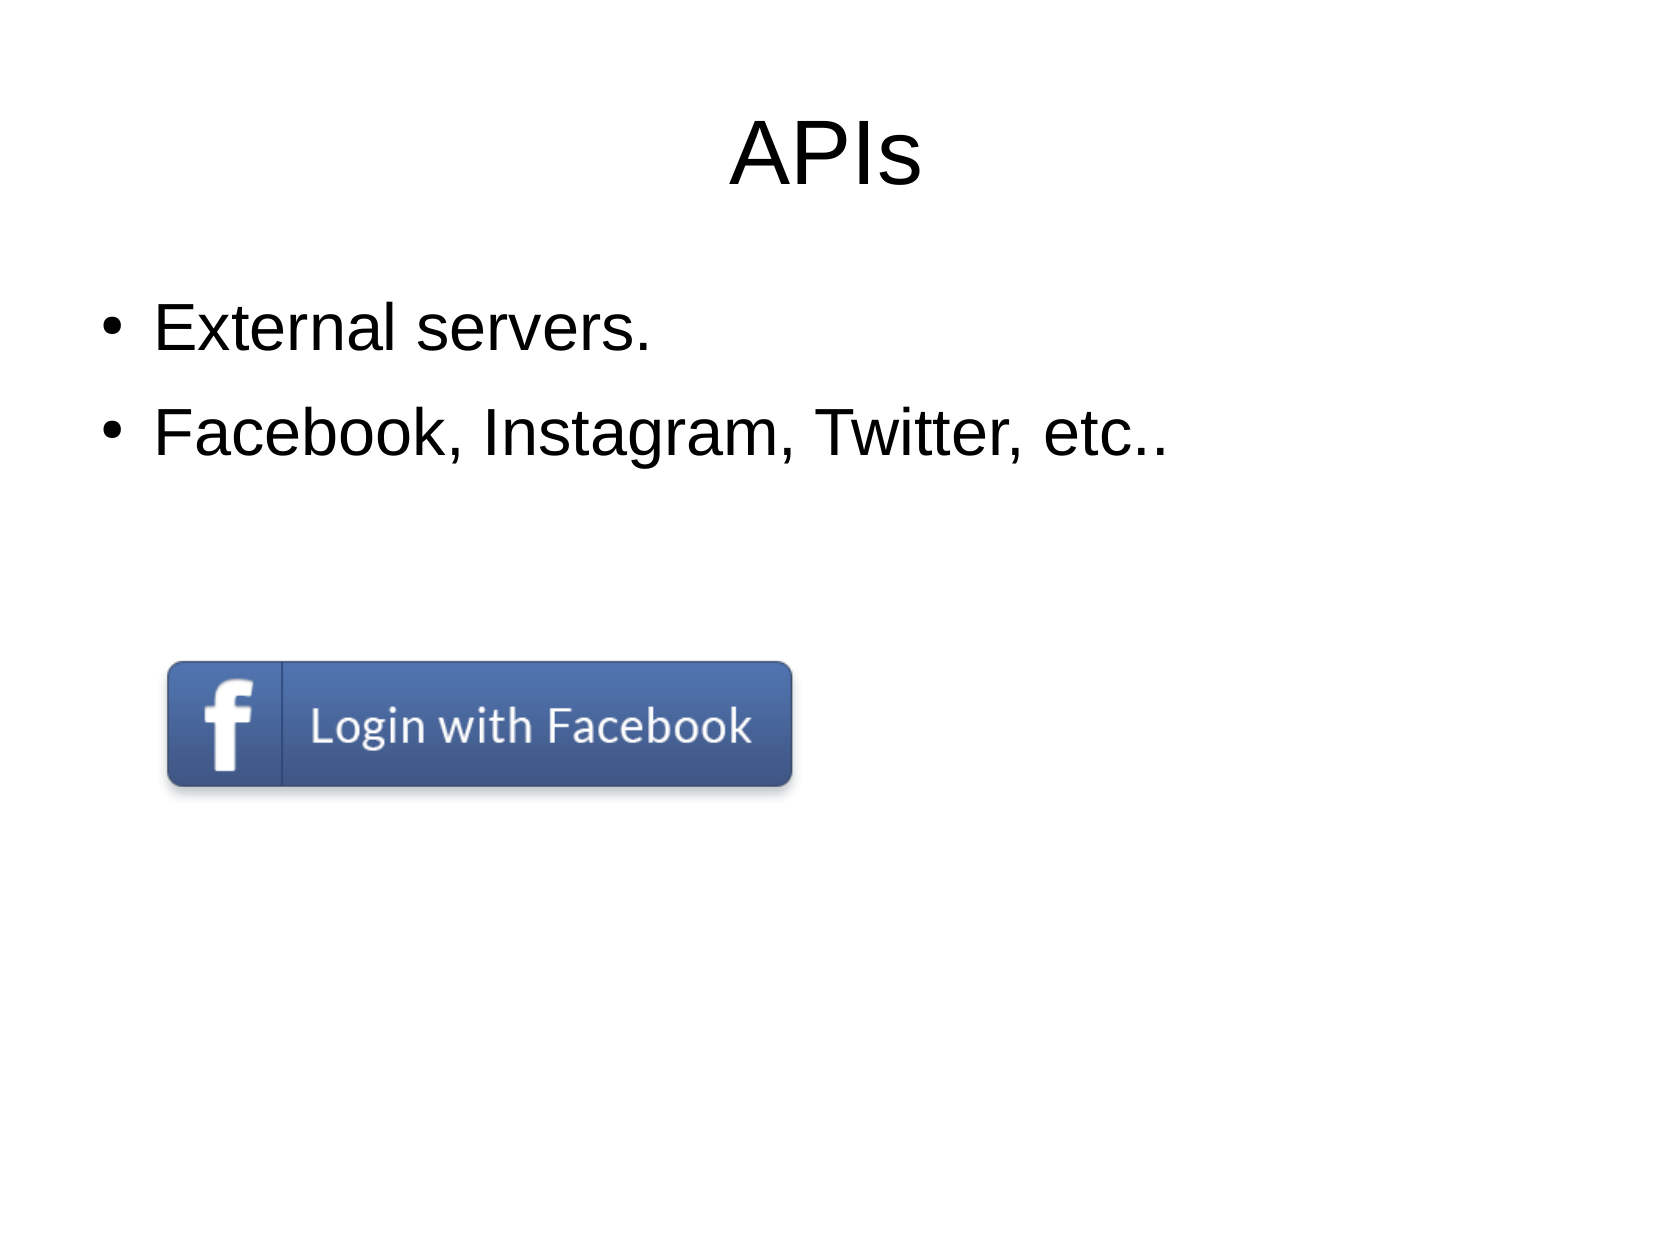

# APIs
External servers.
Facebook, Instagram, Twitter, etc..